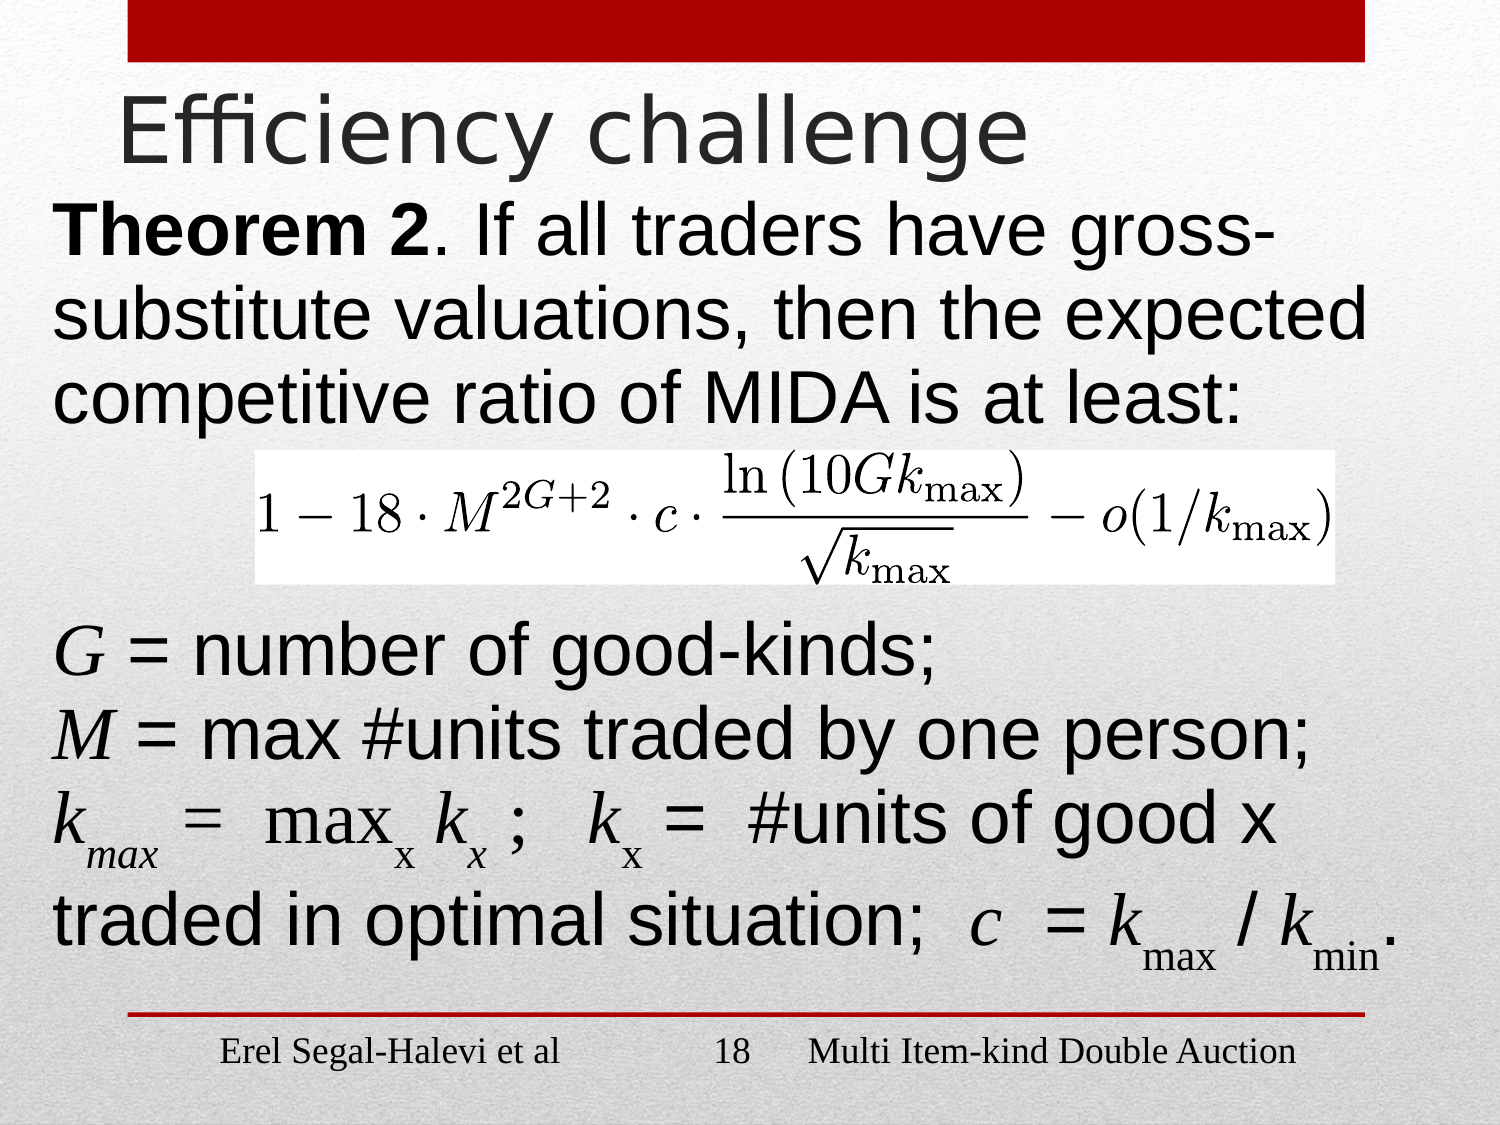

# Efficiency challenge
Theorem 2. If all traders have gross-substitute valuations, then the expected competitive ratio of MIDA is at least:
G = number of good-kinds;
M = max #units traded by one person;
kmax = maxx kx ; kx = #units of good x traded in optimal situation; c = kmax / kmin.